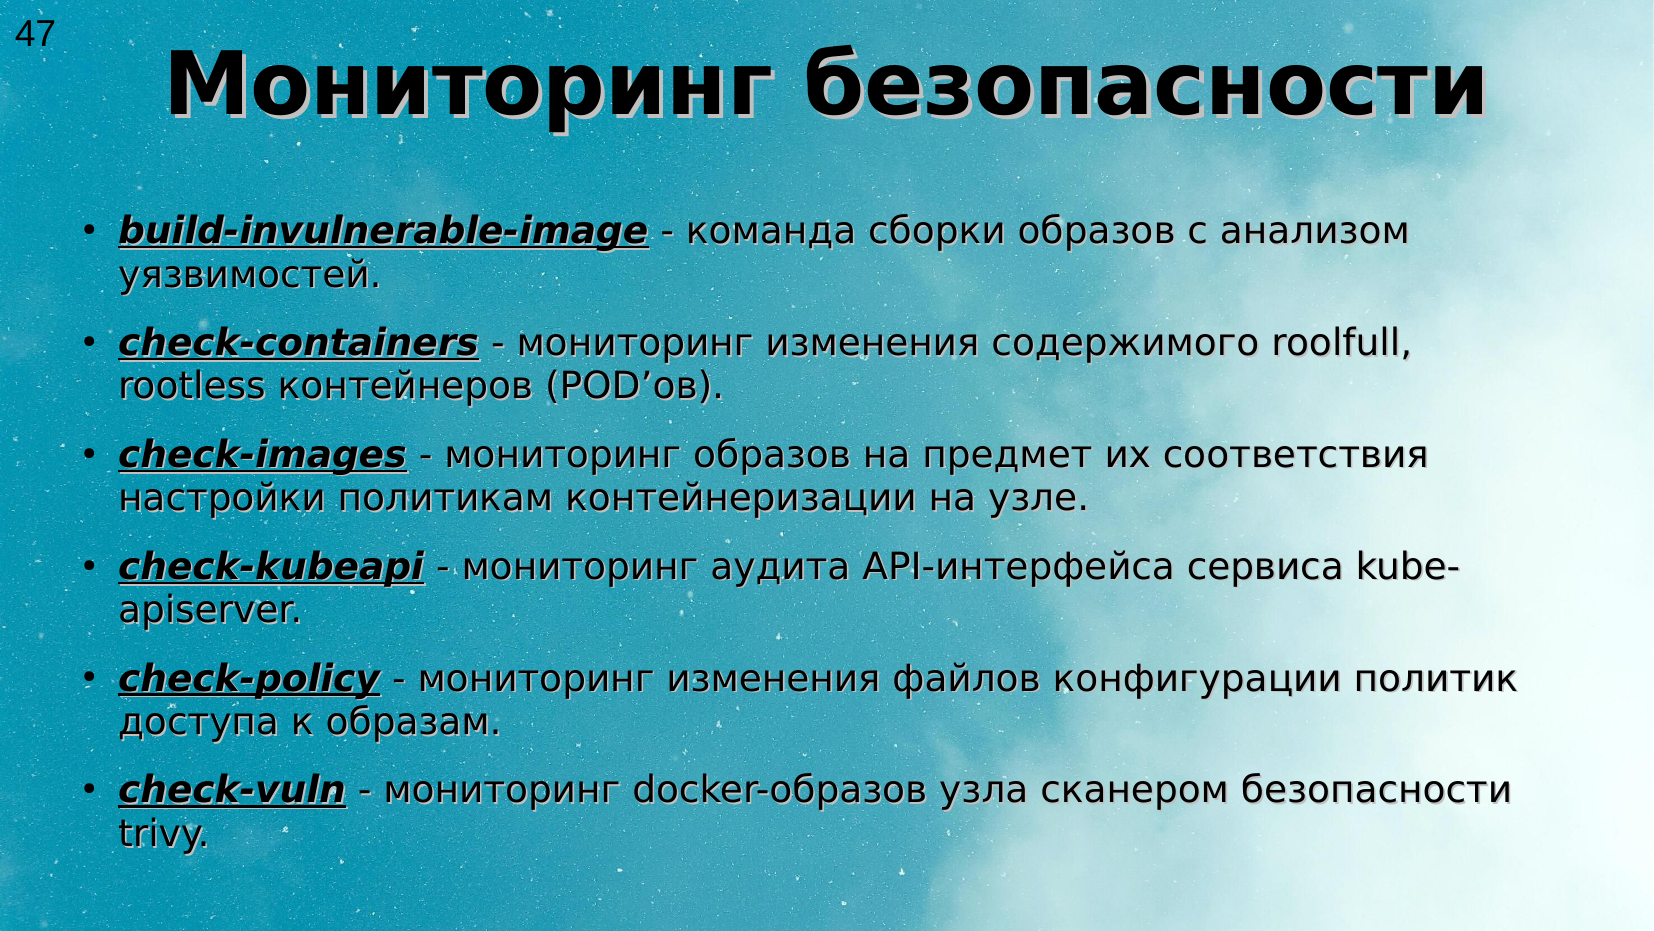

# Мониторинг безопасности
build-invulnerable-image - команда сборки образов с анализом уязвимостей.
check-containers - мониторинг изменения содержимого roolfull, rootless контейнеров (POD’ов).
сheck-images - мониторинг образов на предмет их соответствия настройки политикам контейнеризации на узле.
check-kubeapi - мониторинг аудита API-интерфейса сервиса kube-apiserver.
check-policy - мониторинг изменения файлов конфигурации политик доступа к образам.
check-vuln - мониторинг docker-образов узла сканером безопасности trivy.